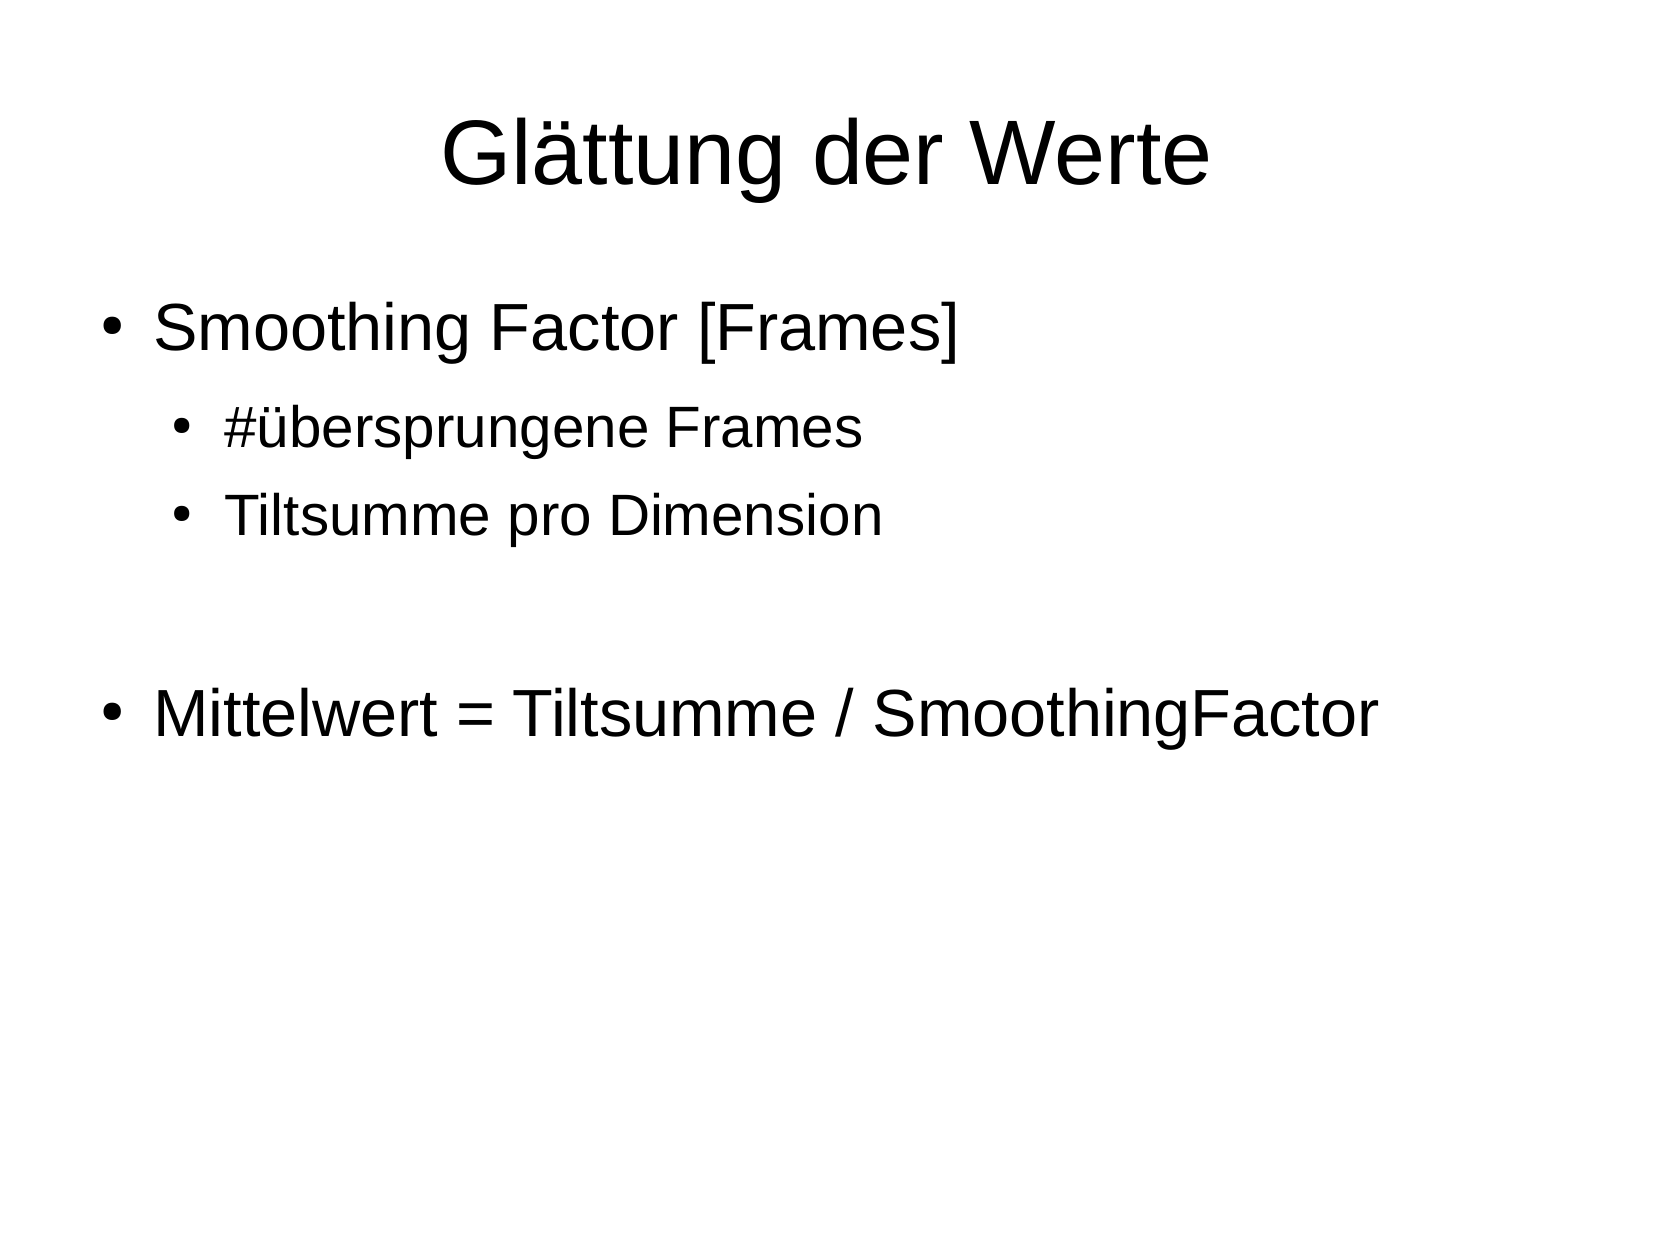

# Glättung der Werte
Smoothing Factor [Frames]
#übersprungene Frames
Tiltsumme pro Dimension
Mittelwert = Tiltsumme / SmoothingFactor